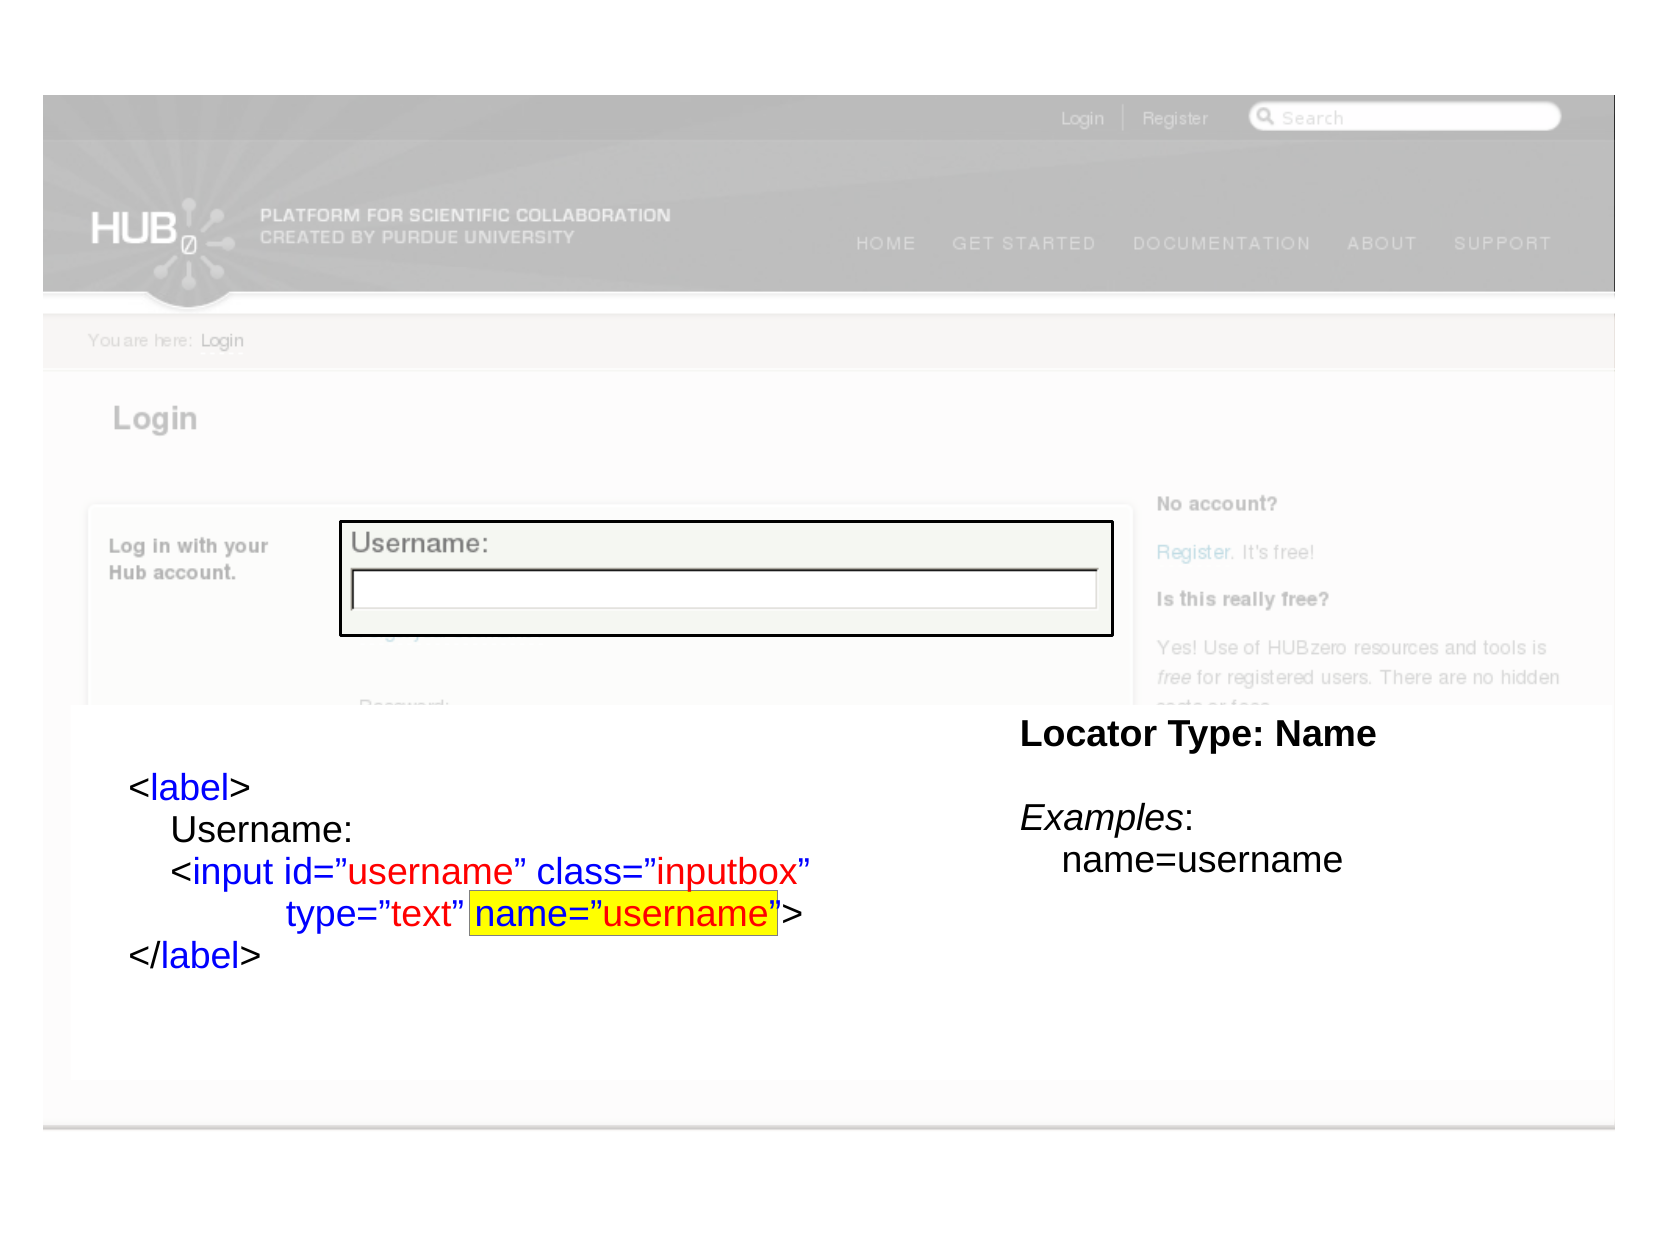

Locator Type: Name
Examples:
 name=username
<label>
 Username:
 <input id=”username” class=”inputbox”
 type=”text” name=”username”>
</label>